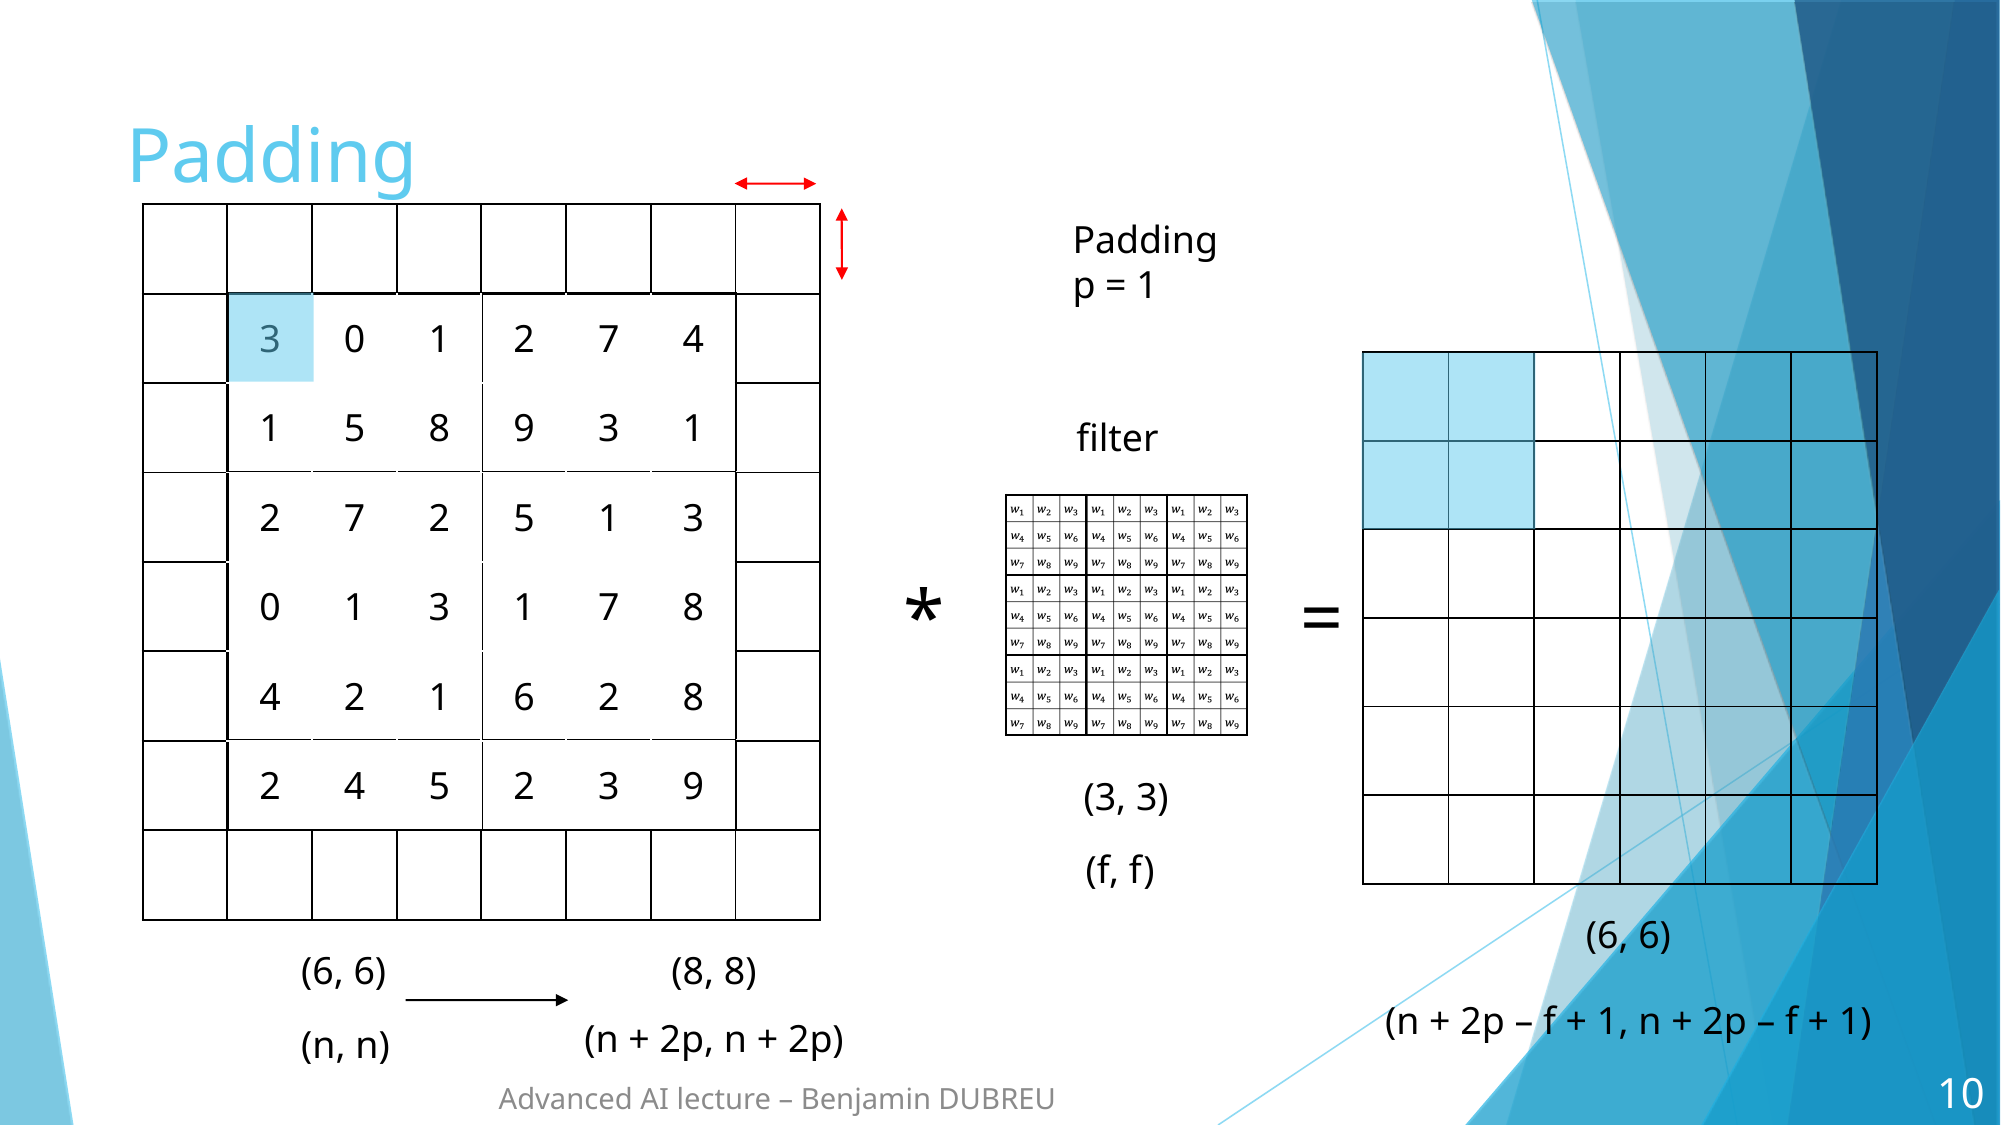

# Padding
| | | | | | | | |
| --- | --- | --- | --- | --- | --- | --- | --- |
| | 3 | 0 | 1 | 2 | 7 | 4 | |
| | 1 | 5 | 8 | 9 | 3 | 1 | |
| | 2 | 7 | 2 | 5 | 1 | 3 | |
| | 0 | 1 | 3 | 1 | 7 | 8 | |
| | 4 | 2 | 1 | 6 | 2 | 8 | |
| | 2 | 4 | 5 | 2 | 3 | 9 | |
| | | | | | | | |
| | | | | | | | |
| --- | --- | --- | --- | --- | --- | --- | --- |
| | | | | | | | |
| | | | | | | | |
| | | | | | | | |
| | | | | | | | |
| | | | | | | | |
| | | | | | | | |
| | | | | | | | |
Padding
p = 1
| | | | | | |
| --- | --- | --- | --- | --- | --- |
| | | | | | |
| | | | | | |
| | | | | | |
| | | | | | |
| | | | | | |
filter
| | | |
| --- | --- | --- |
| | | |
| | | |
| | | |
| --- | --- | --- |
| | | |
| | | |
*
=
(3, 3)
(f, f)
(6, 6)
(6, 6)
(8, 8)
(n + 2p – f + 1, n + 2p – f + 1)
(n + 2p, n + 2p)
(n, n)
Advanced AI lecture – Benjamin DUBREU